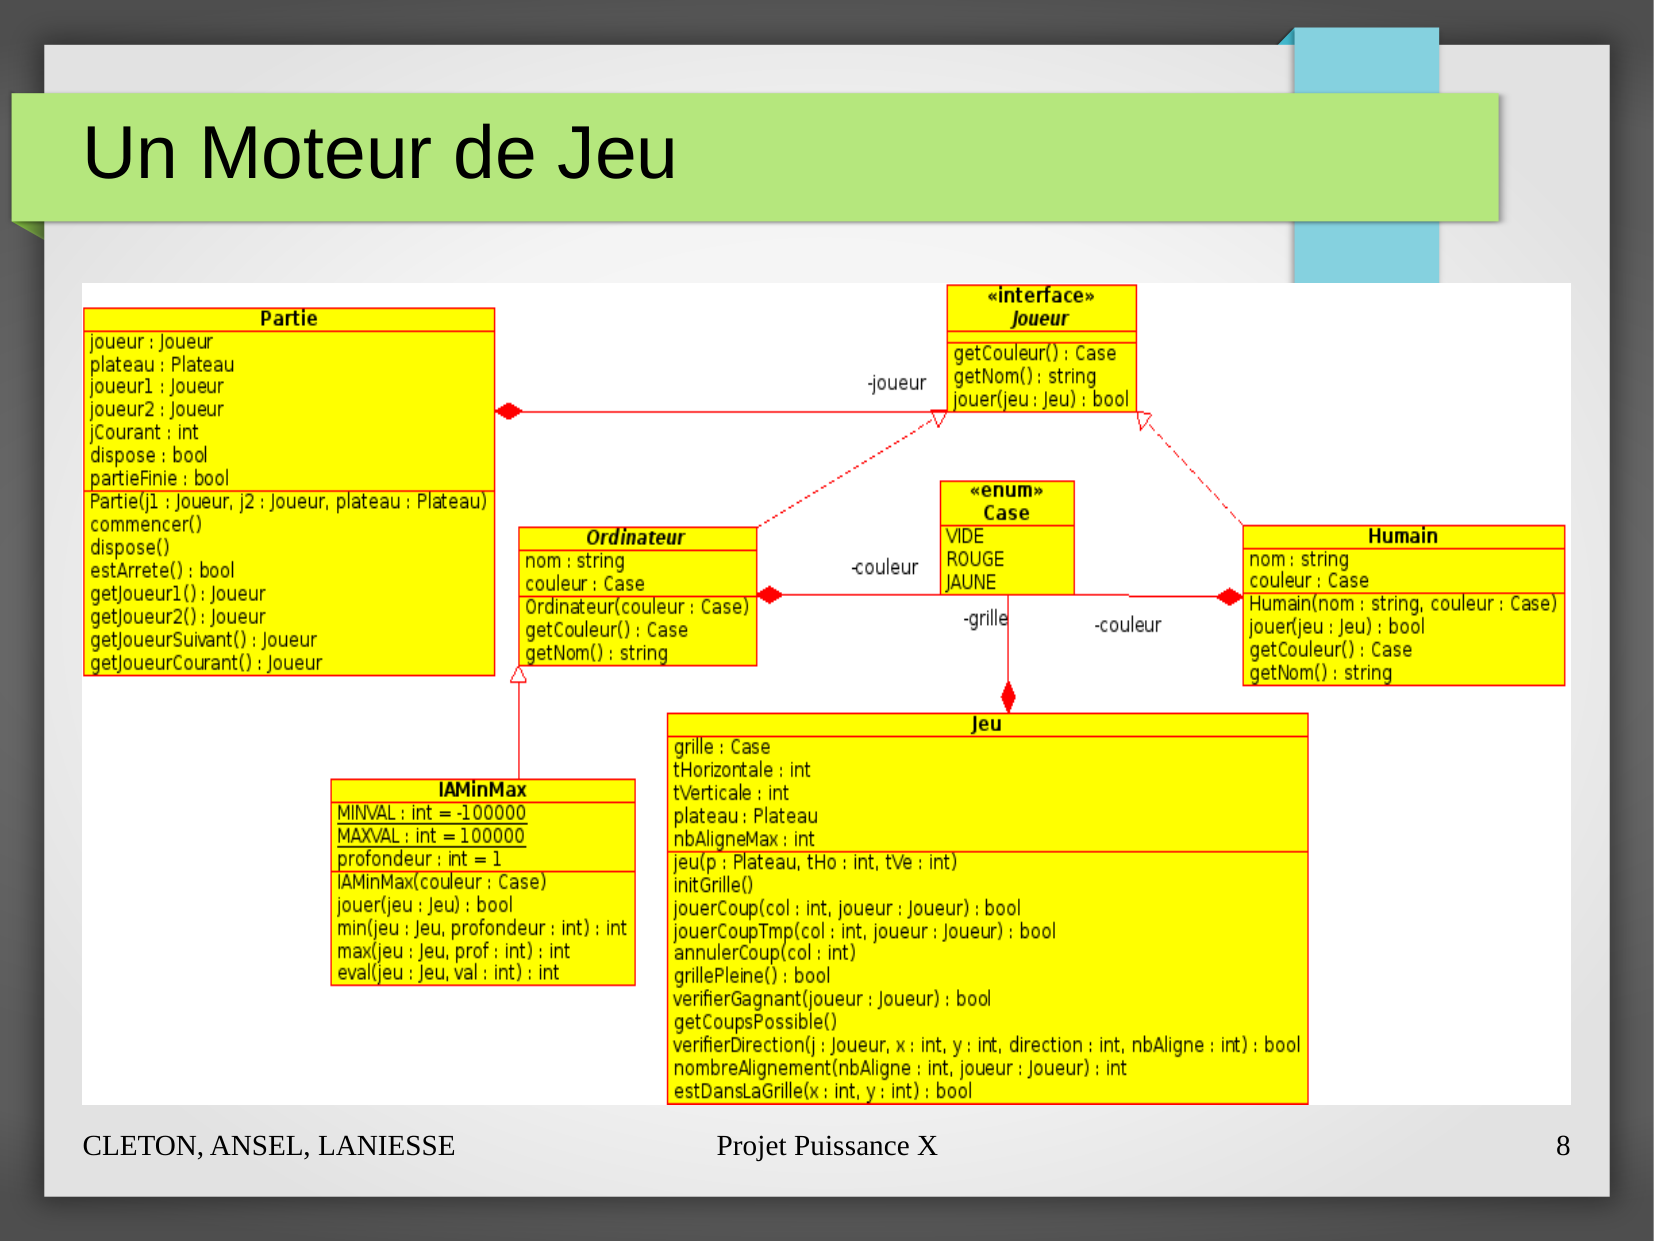

# Un Moteur de Jeu
CLETON, ANSEL, LANIESSE
Projet Puissance X
8